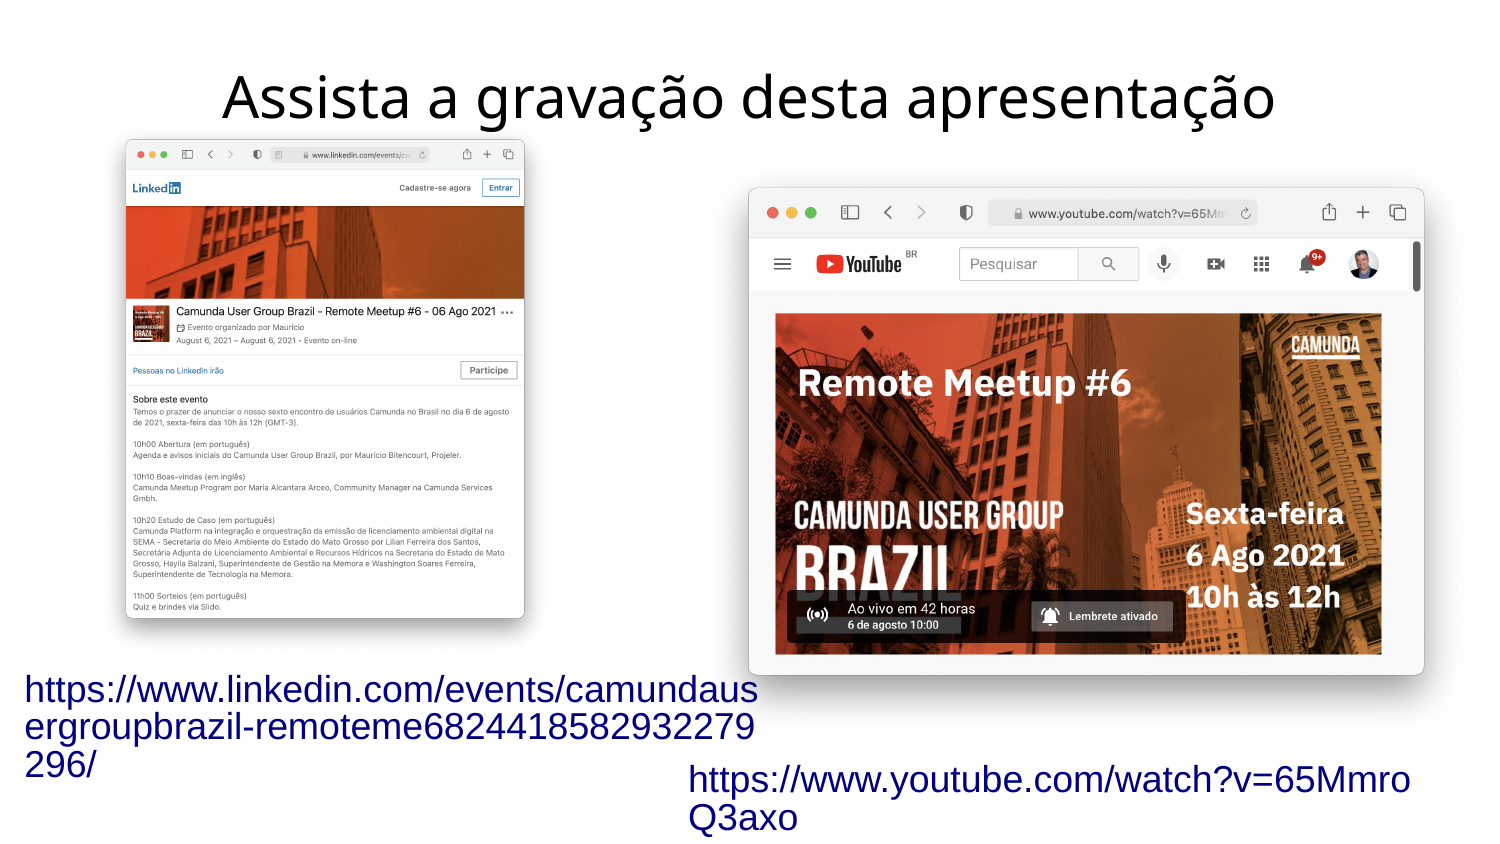

Assista a gravação desta apresentação
https://www.linkedin.com/events/camundausergroupbrazil-remoteme6824418582932279296/
https://www.youtube.com/watch?v=65MmroQ3axo